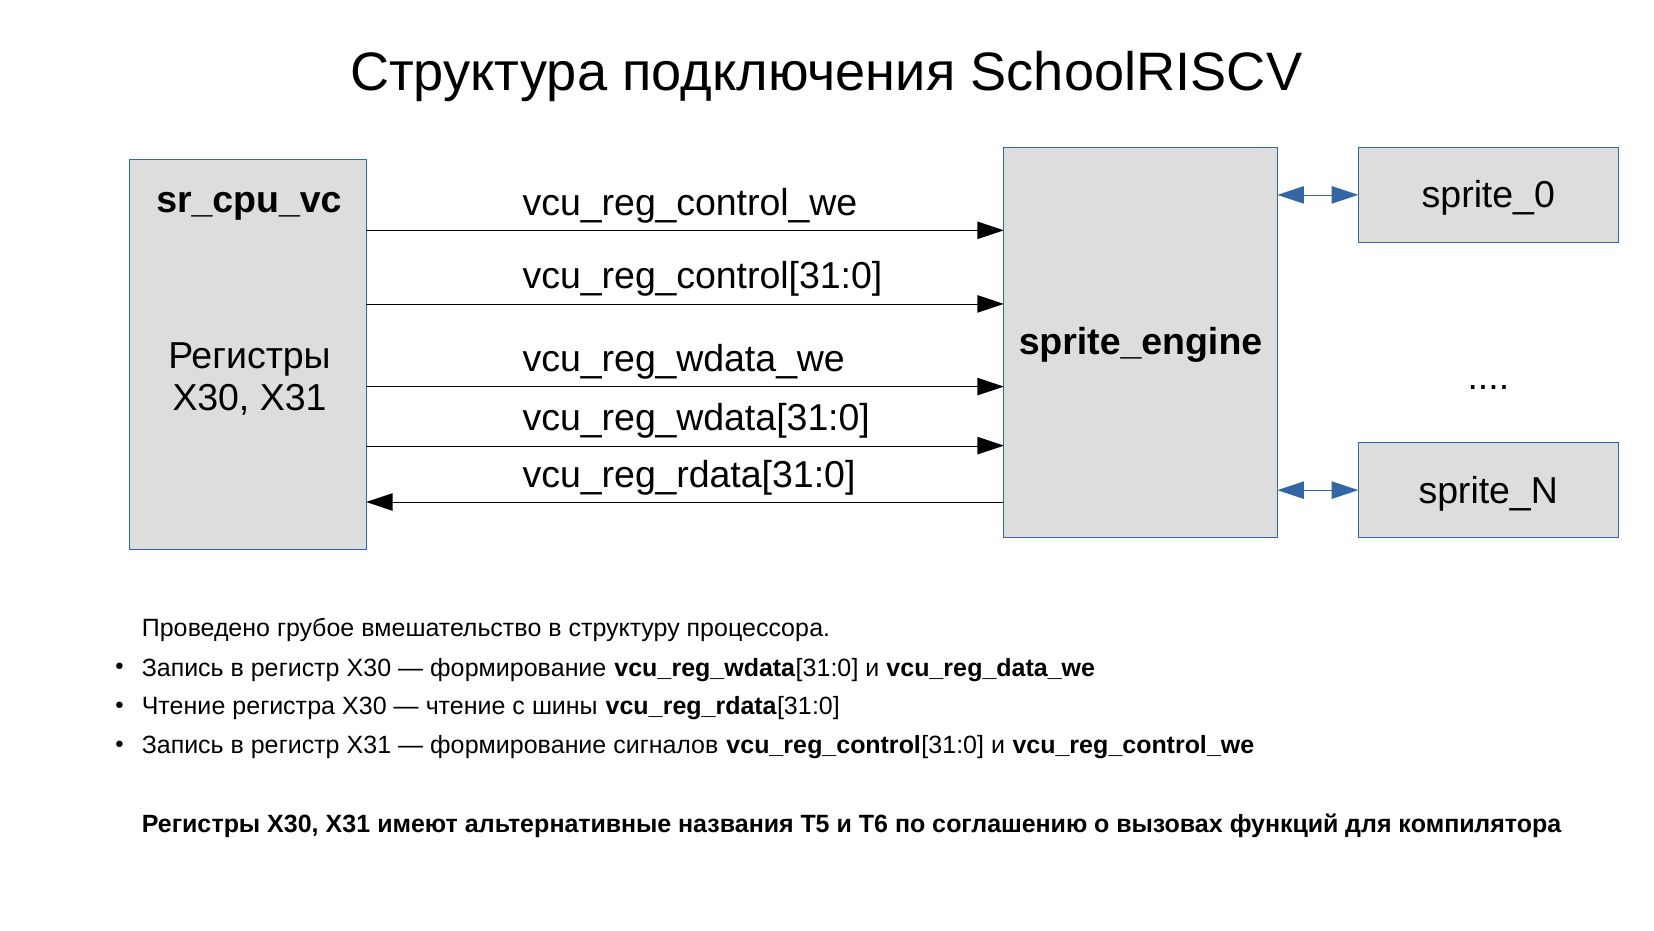

# Структура подключения SchoolRISCV
sprite_0
sr_cpu_vc
vcu_reg_control_we
vcu_reg_control[31:0]
sprite_engine
Регистры
X30, X31
vcu_reg_wdata_we
....
vcu_reg_wdata[31:0]
sprite_N
vcu_reg_rdata[31:0]
Проведено грубое вмешательство в структуру процессора.
Запись в регистр X30 — формирование vcu_reg_wdata[31:0] и vcu_reg_data_we
Чтение регистра X30 — чтение с шины vcu_reg_rdata[31:0]
Запись в регистр X31 — формирование сигналов vcu_reg_control[31:0] и vcu_reg_control_we
Регистры X30, X31 имеют альтернативные названия T5 и T6 по соглашению о вызовах функций для компилятора